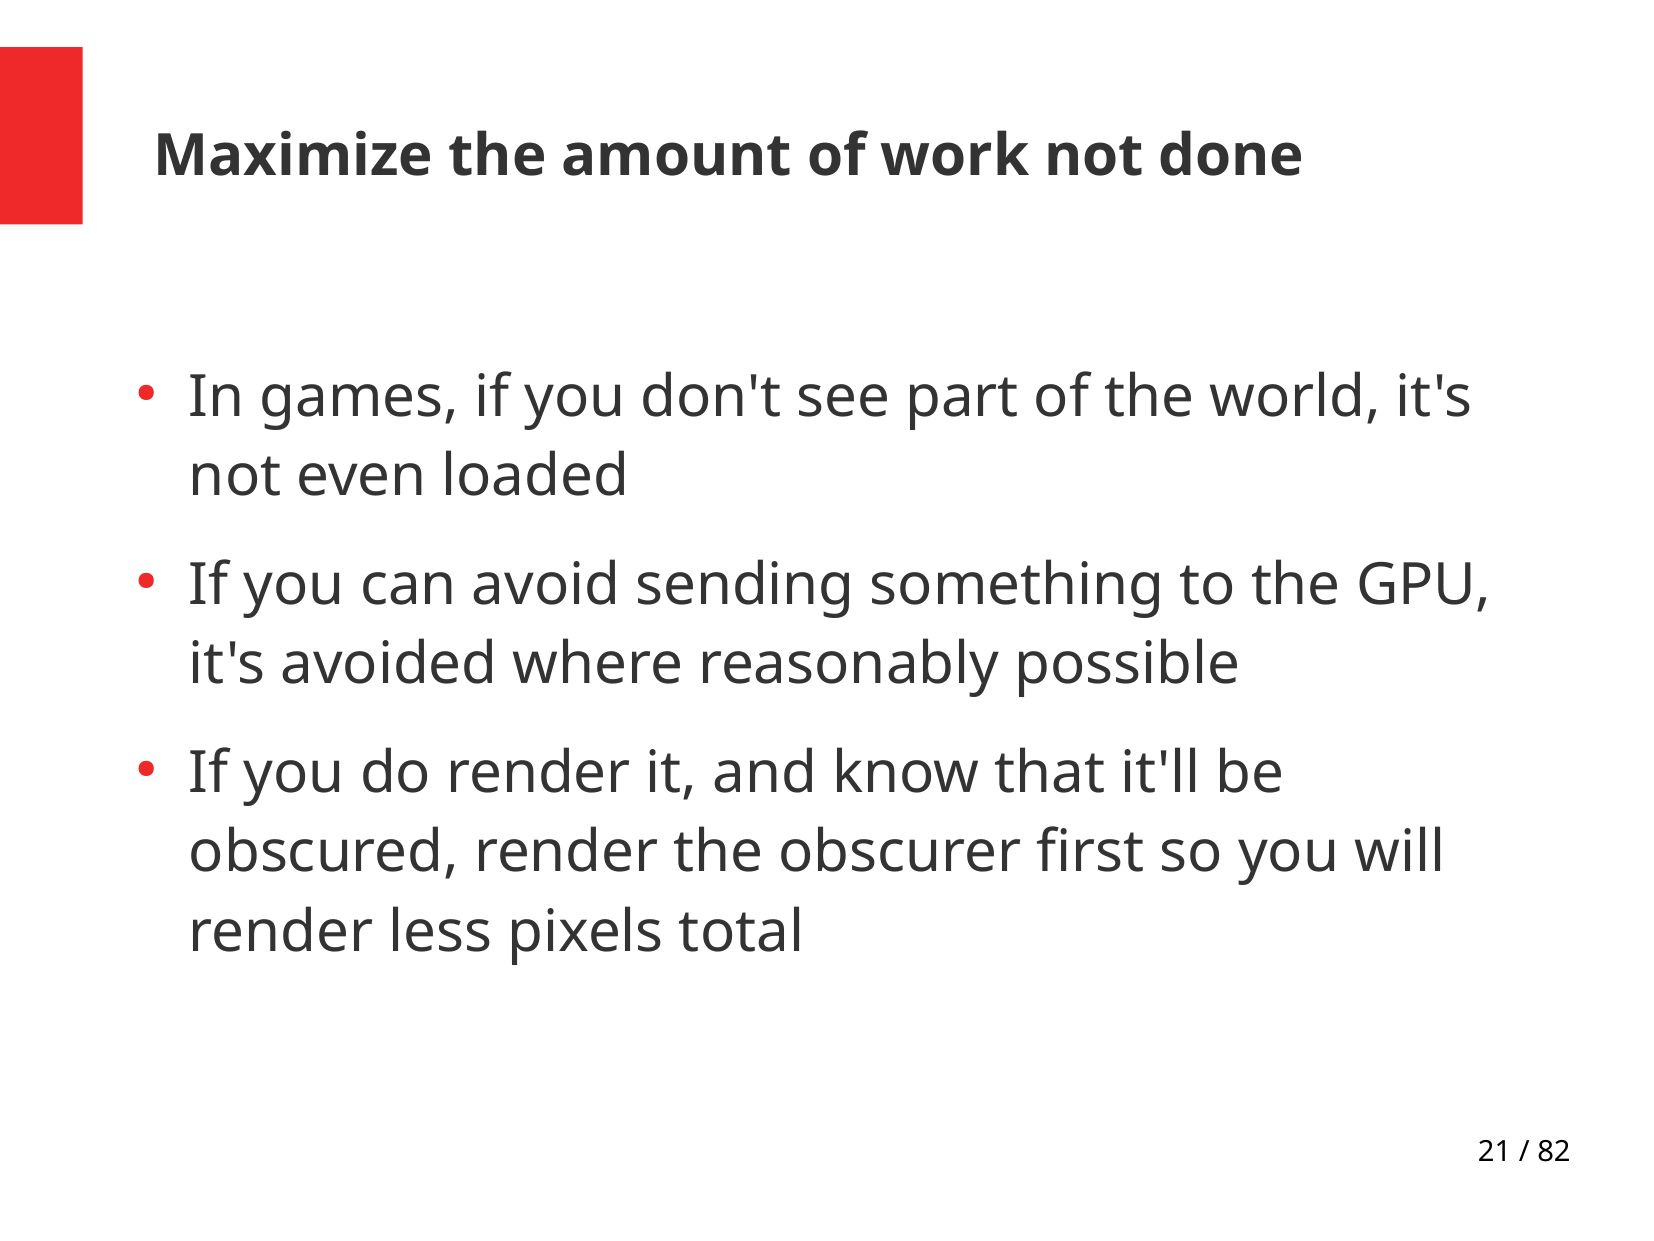

# Maximize the amount of work not done
In games, if you don't see part of the world, it's not even loaded
If you can avoid sending something to the GPU, it's avoided where reasonably possible
If you do render it, and know that it'll be obscured, render the obscurer first so you will render less pixels total
21